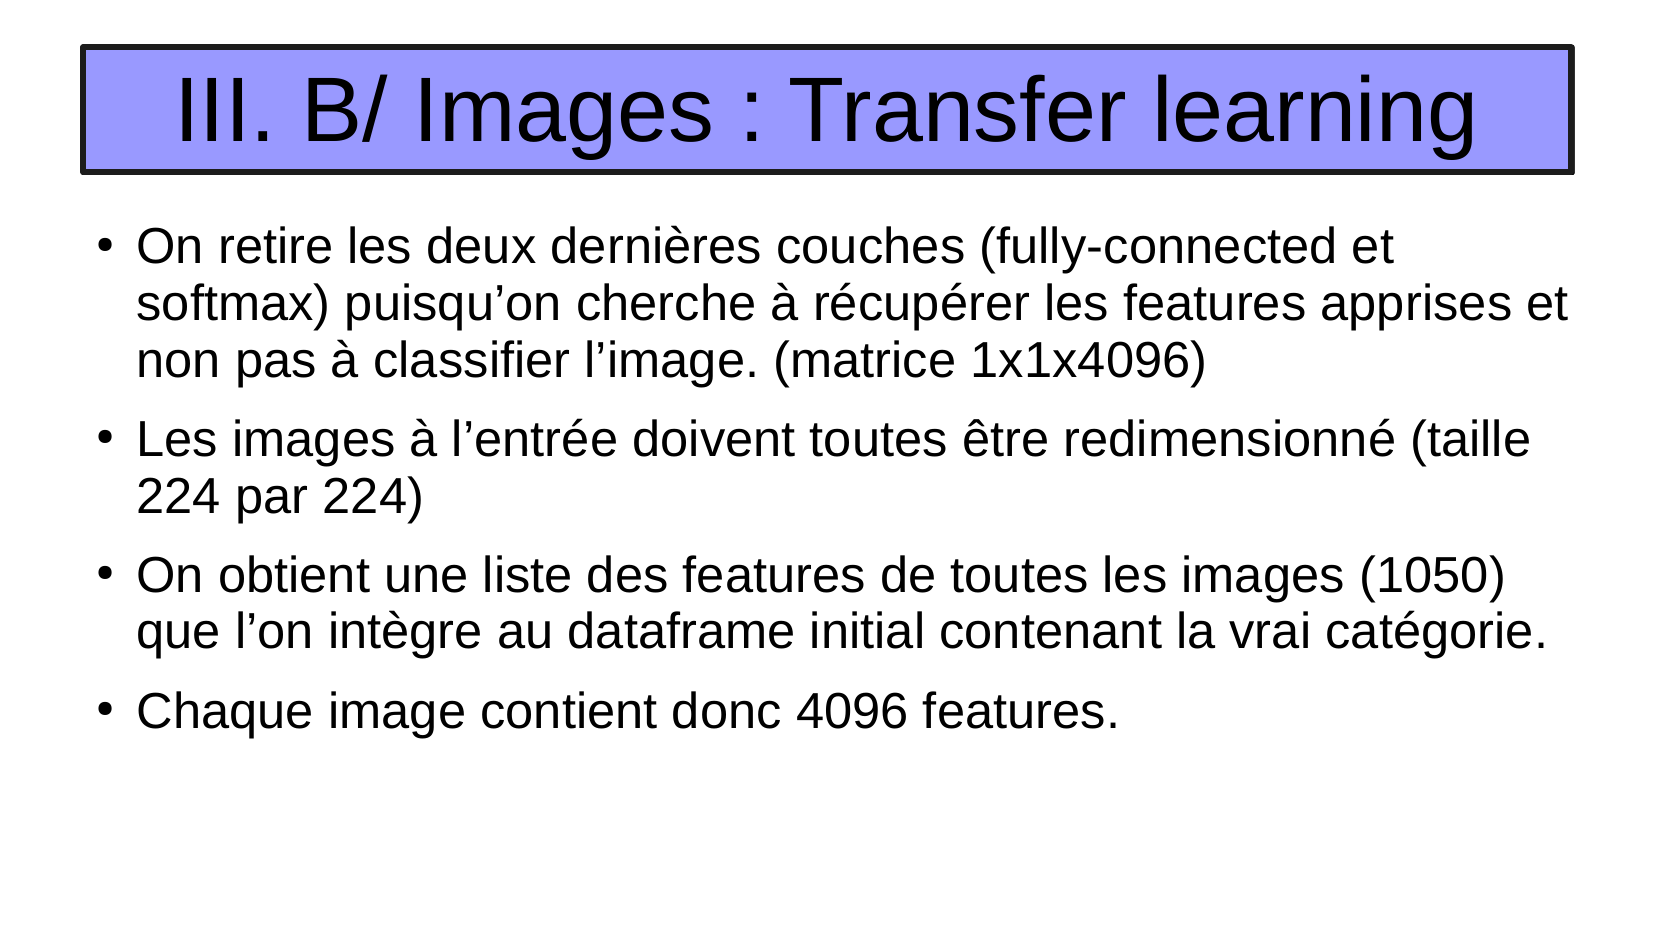

III. B/ Images : Transfer learning
# On retire les deux dernières couches (fully-connected et softmax) puisqu’on cherche à récupérer les features apprises et non pas à classifier l’image. (matrice 1x1x4096)
Les images à l’entrée doivent toutes être redimensionné (taille 224 par 224)
On obtient une liste des features de toutes les images (1050) que l’on intègre au dataframe initial contenant la vrai catégorie.
Chaque image contient donc 4096 features.